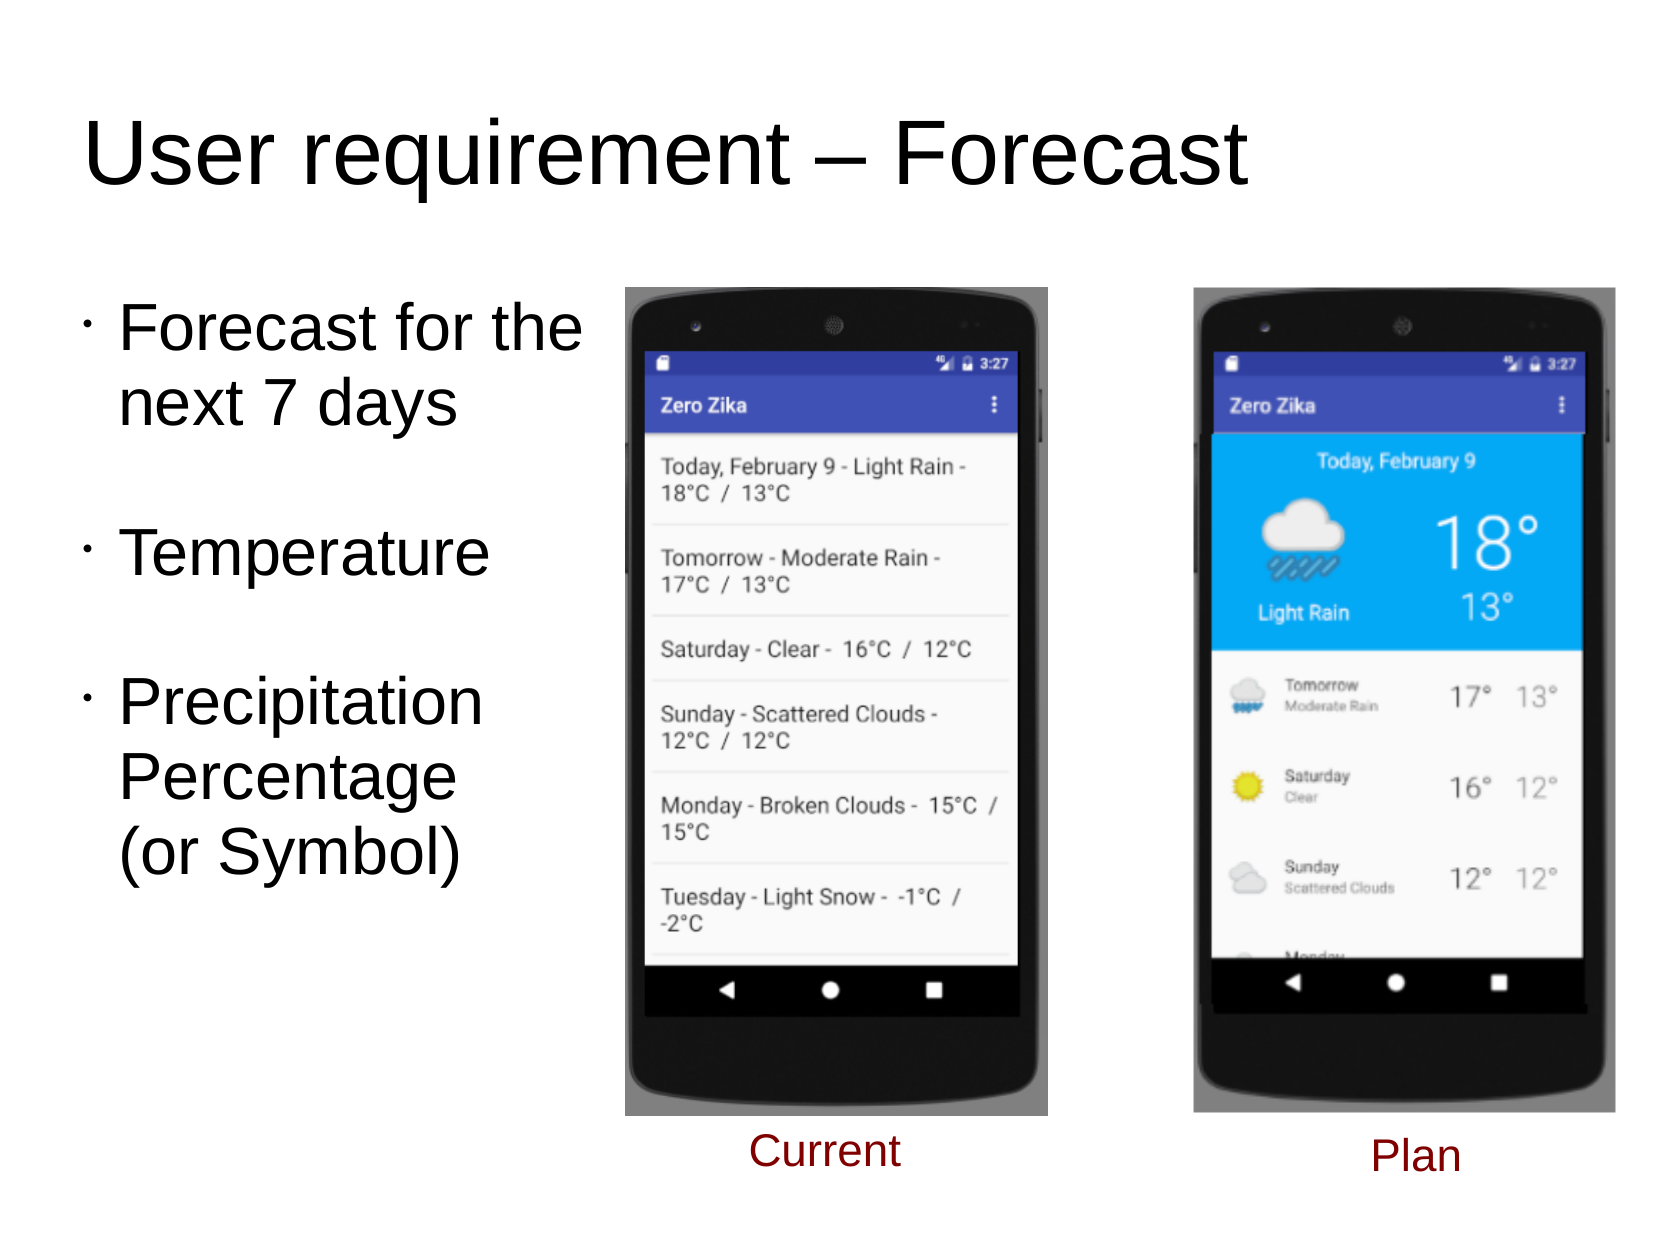

# User requirement – Forecast
Forecast for the next 7 days
Temperature
Precipitation
Percentage
(or Symbol)
Current
Plan